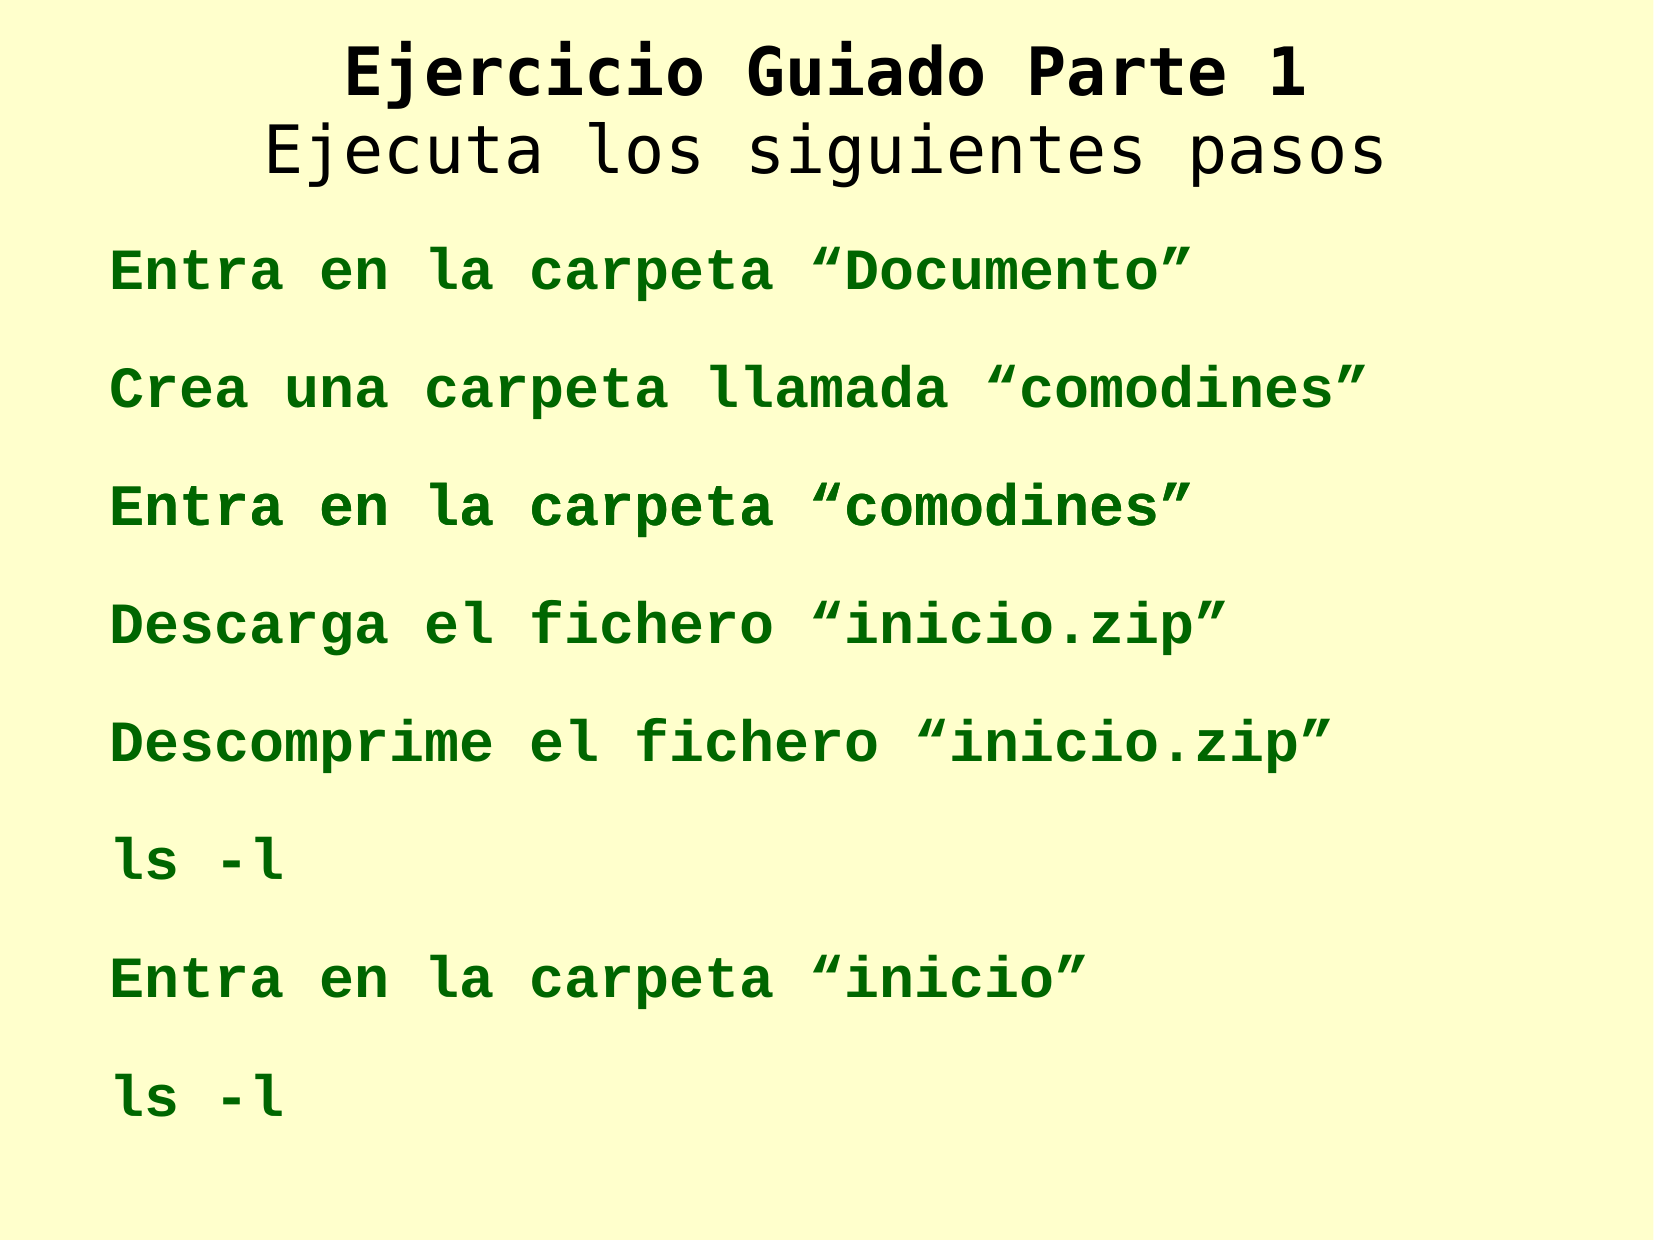

# Ejercicio Guiado Parte 1 Ejecuta los siguientes pasos
Entra en la carpeta “Documento”
Crea una carpeta llamada “comodines”
Entra en la carpeta “comodines”
Entra en la carpeta “comodines”
Descarga el fichero “inicio.zip”
Descomprime el fichero “inicio.zip”
ls -l
Entra en la carpeta “inicio”
ls -l